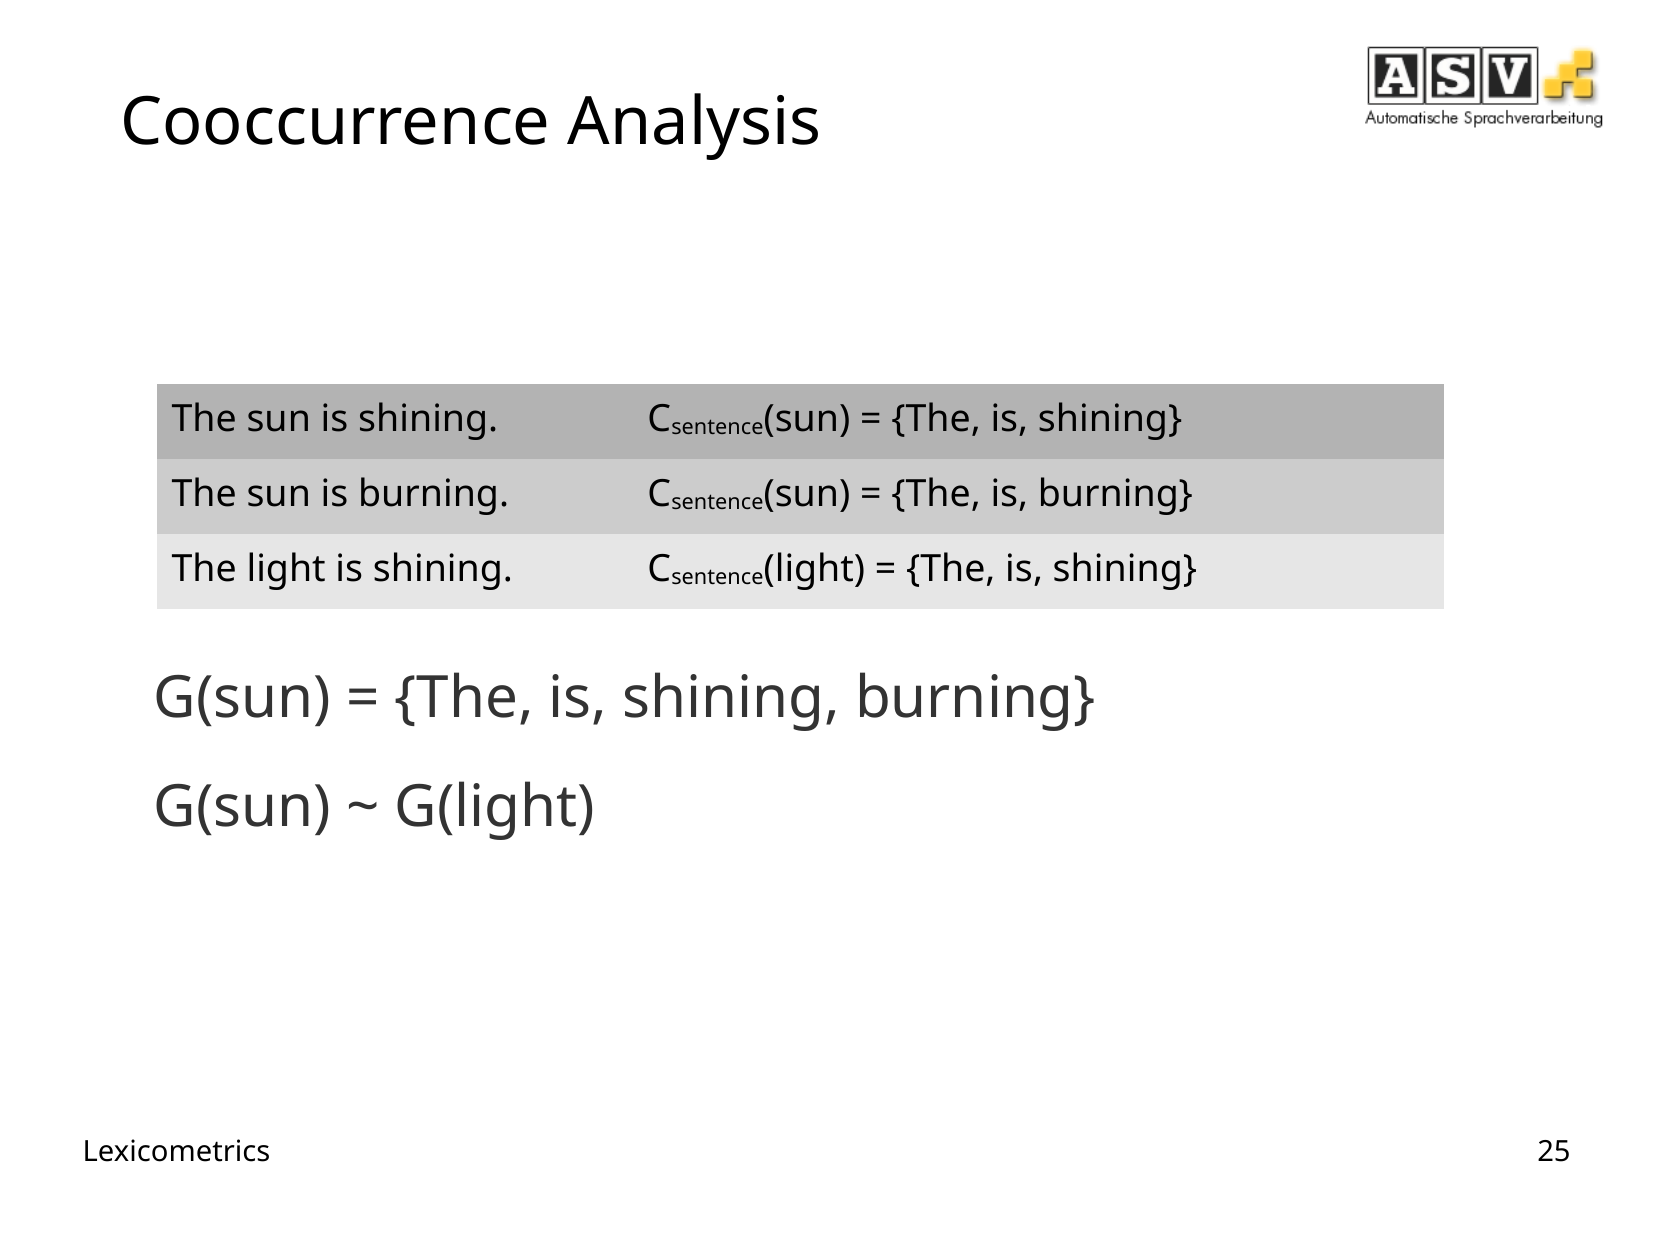

# Cooccurrence Analysis
| The sun is shining. | Csentence(sun) = {The, is, shining} |
| --- | --- |
| The sun is burning. | Csentence(sun) = {The, is, burning} |
| The light is shining. | Csentence(light) = {The, is, shining} |
G(sun) = {The, is, shining, burning}
G(sun) ~ G(light)
Lexicometrics
25